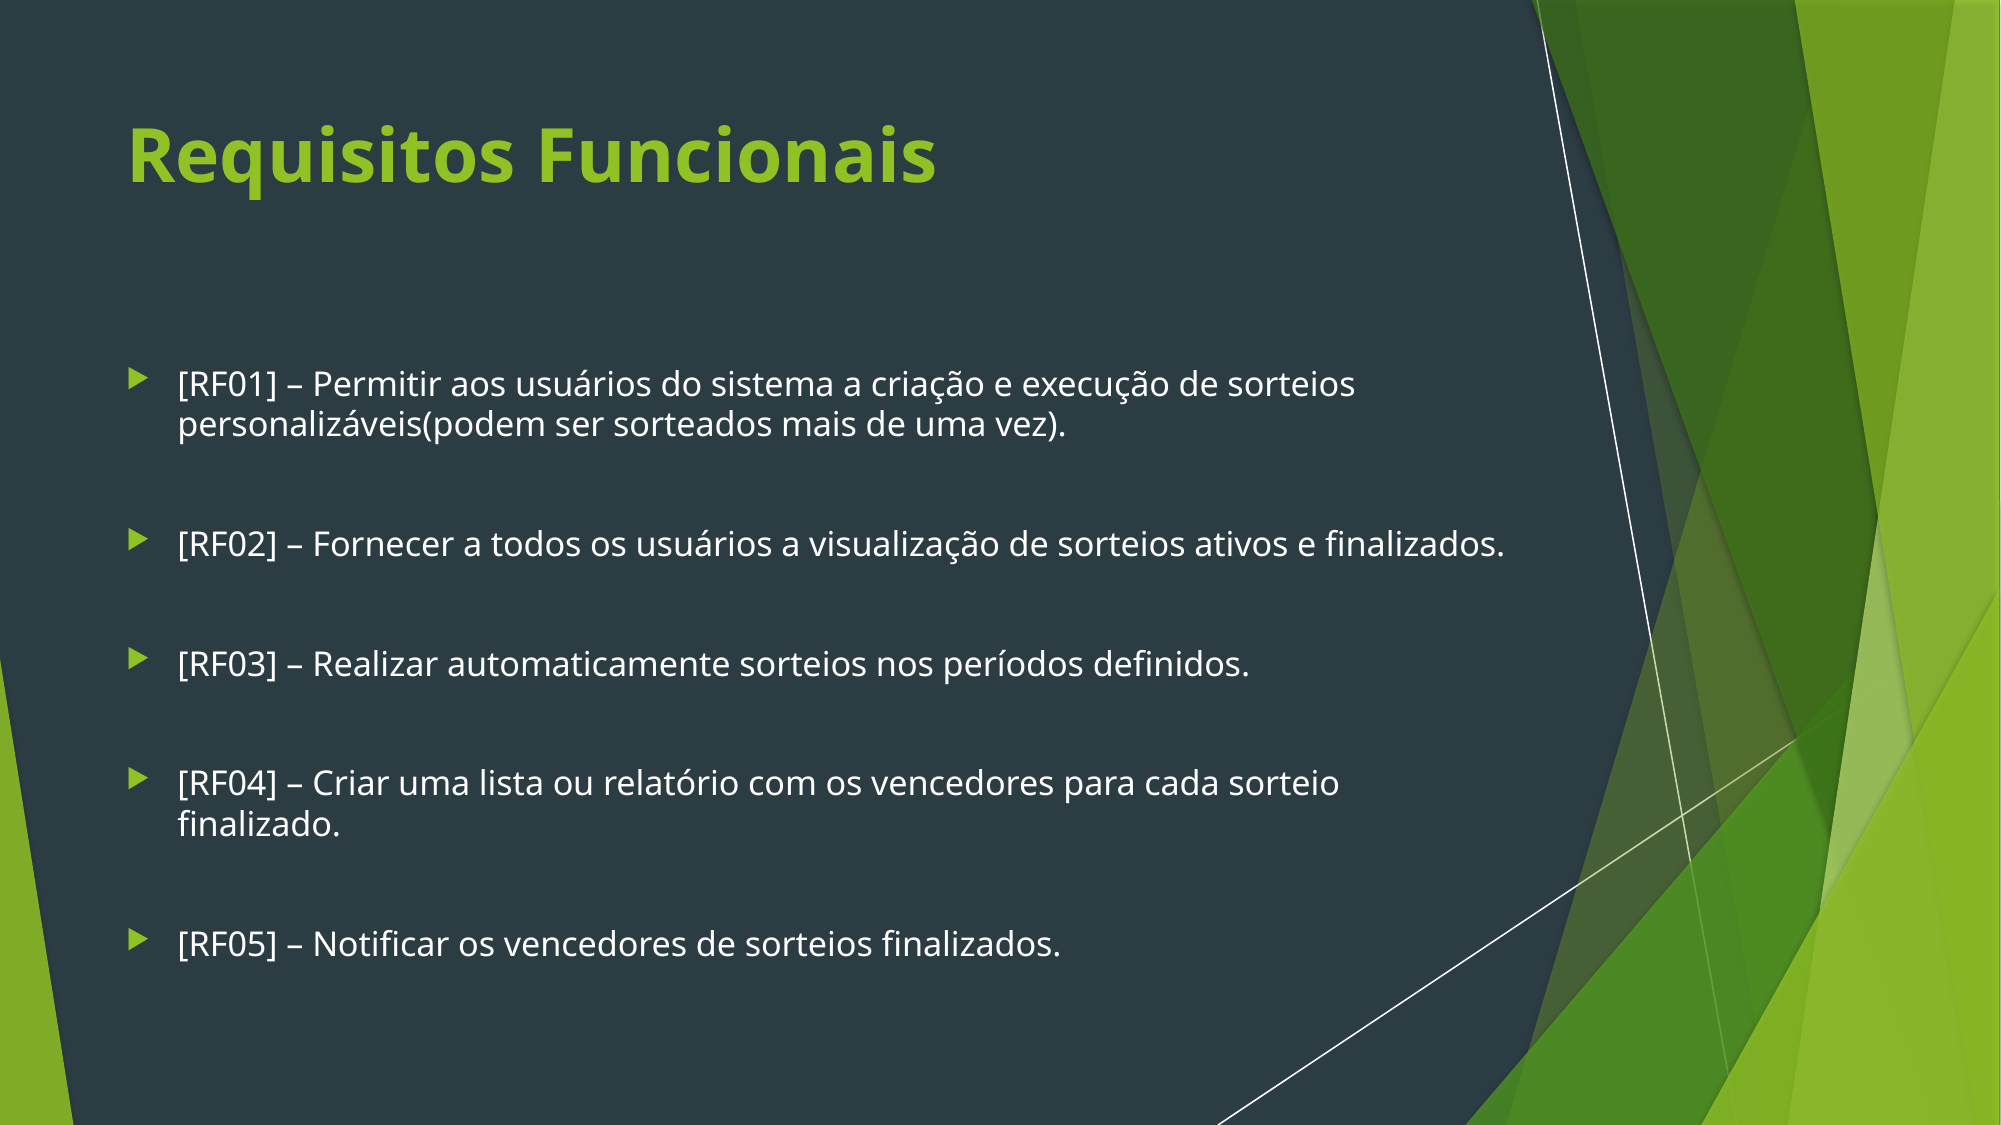

# Requisitos Funcionais
[RF01] – Permitir aos usuários do sistema a criação e execução de sorteios personalizáveis(podem ser sorteados mais de uma vez).
[RF02] – Fornecer a todos os usuários a visualização de sorteios ativos e finalizados.
[RF03] – Realizar automaticamente sorteios nos períodos definidos.
[RF04] – Criar uma lista ou relatório com os vencedores para cada sorteio finalizado.
[RF05] – Notificar os vencedores de sorteios finalizados.